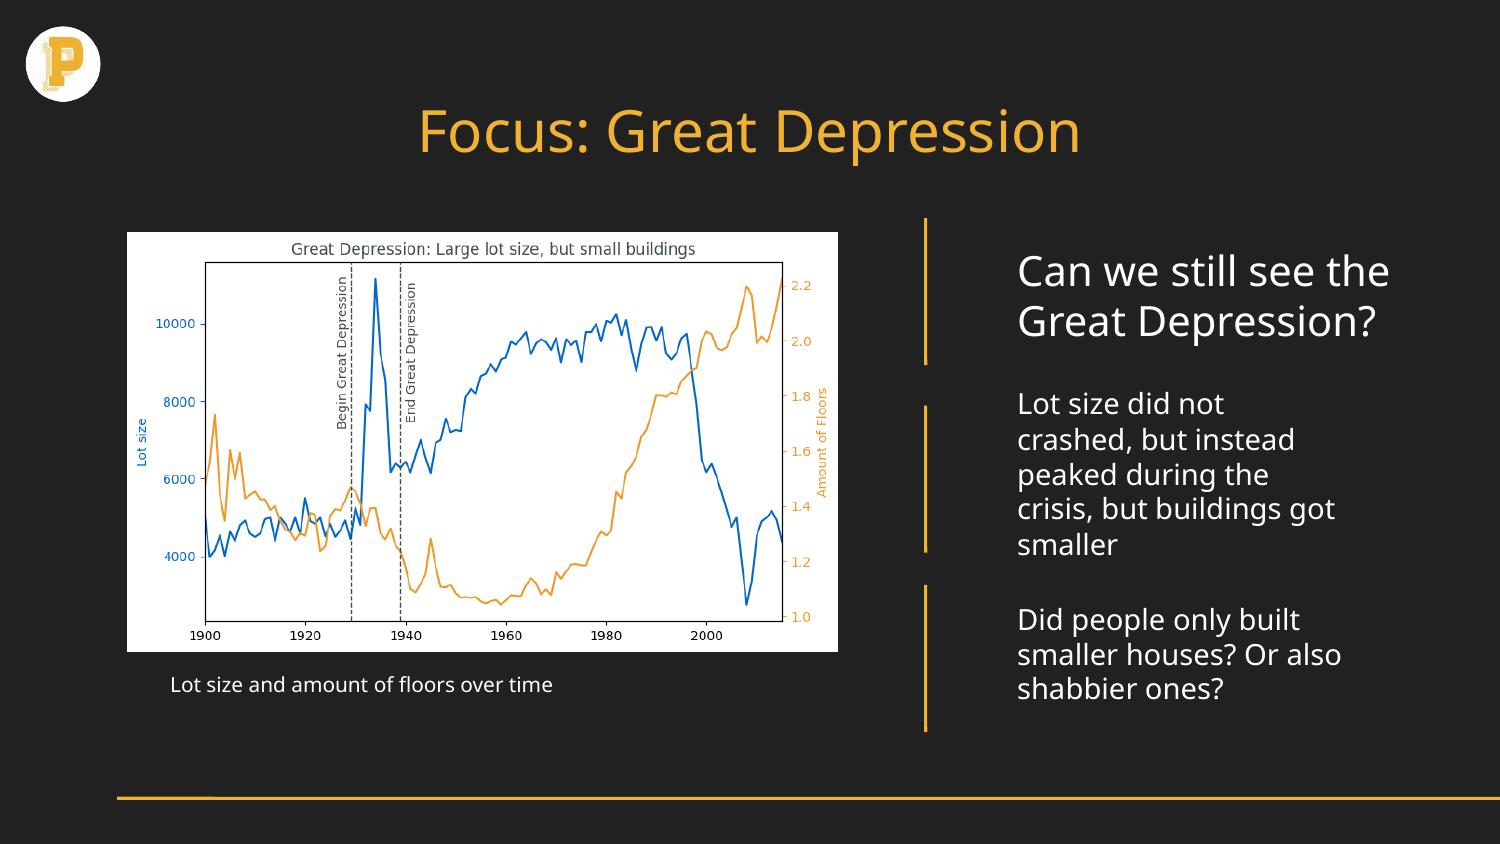

# Focus: Great Depression
Can we still see the Great Depression?
Lot size did not crashed, but instead peaked during the crisis, but buildings got smaller
Did people only built smaller houses? Or also shabbier ones?
Lot size and amount of floors over time